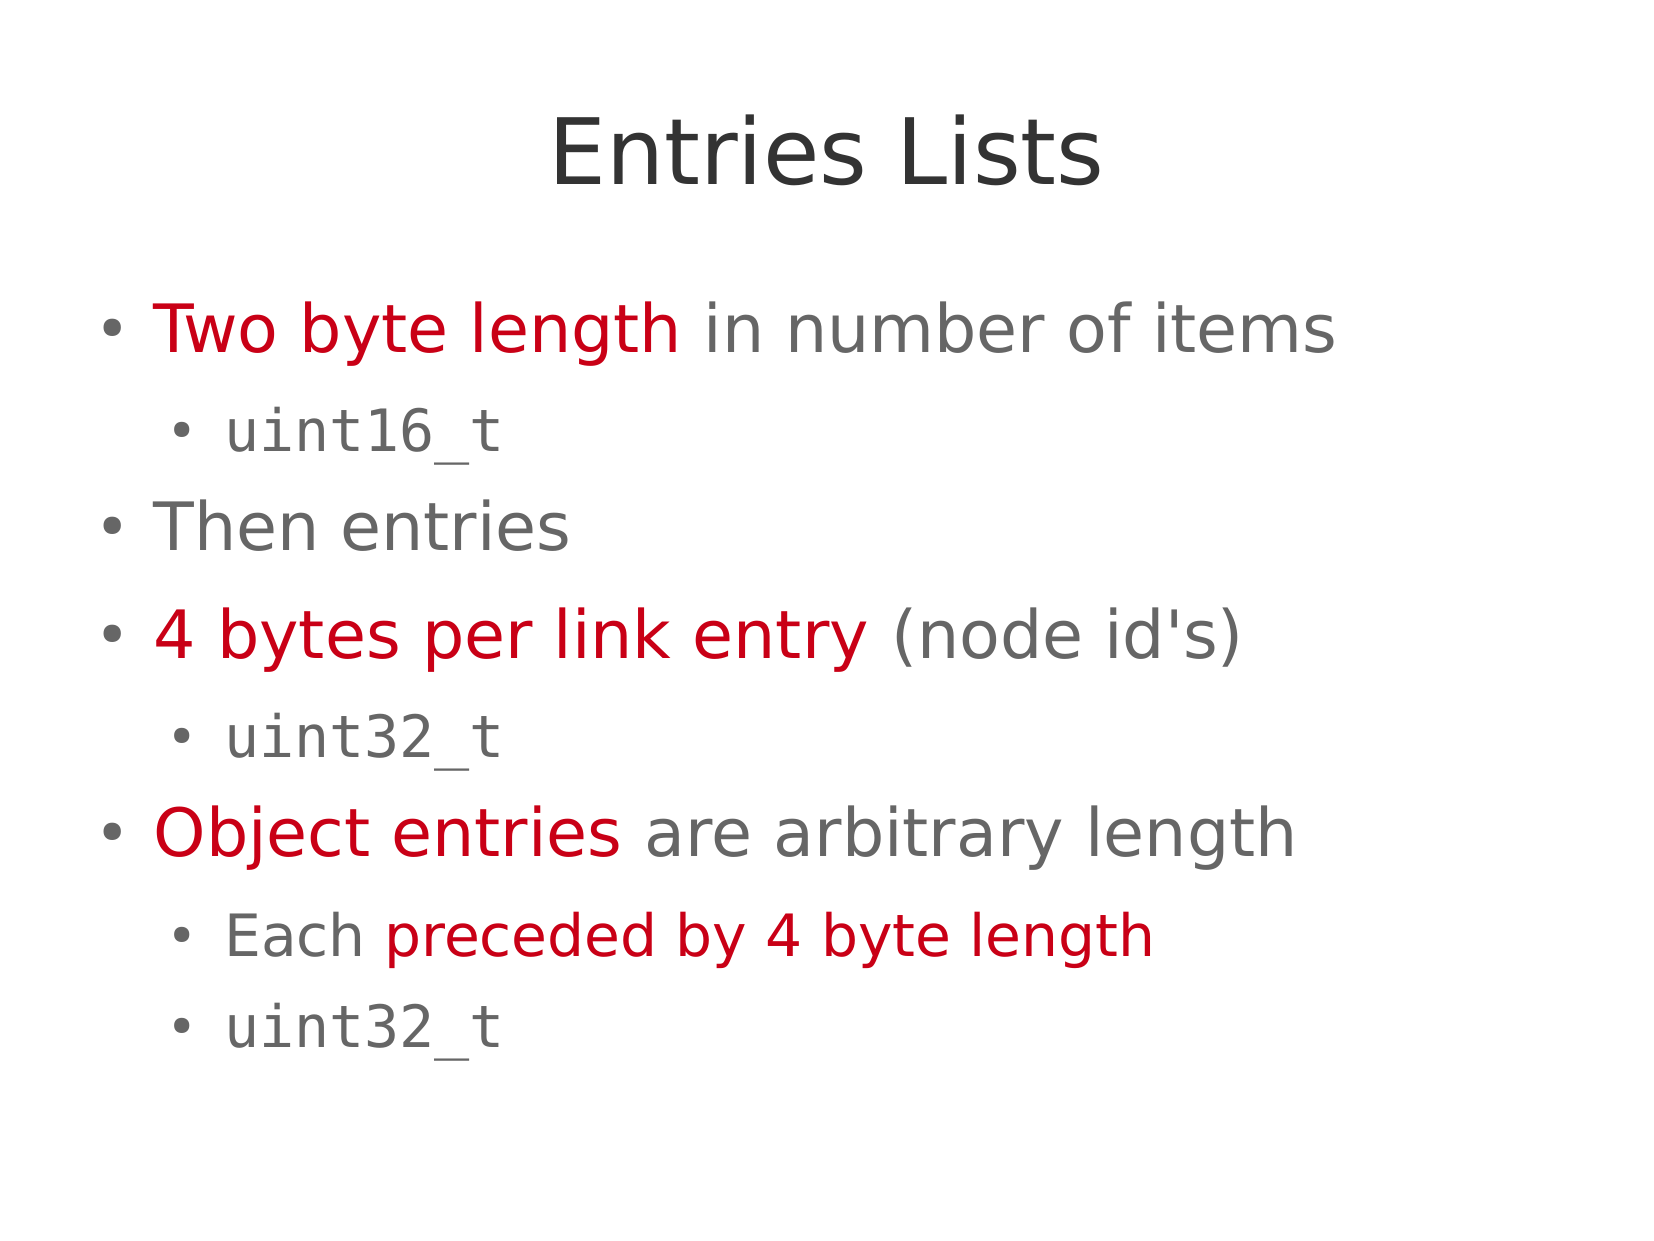

# Entries Lists
Two byte length in number of items
uint16_t
Then entries
4 bytes per link entry (node id's)
uint32_t
Object entries are arbitrary length
Each preceded by 4 byte length
uint32_t